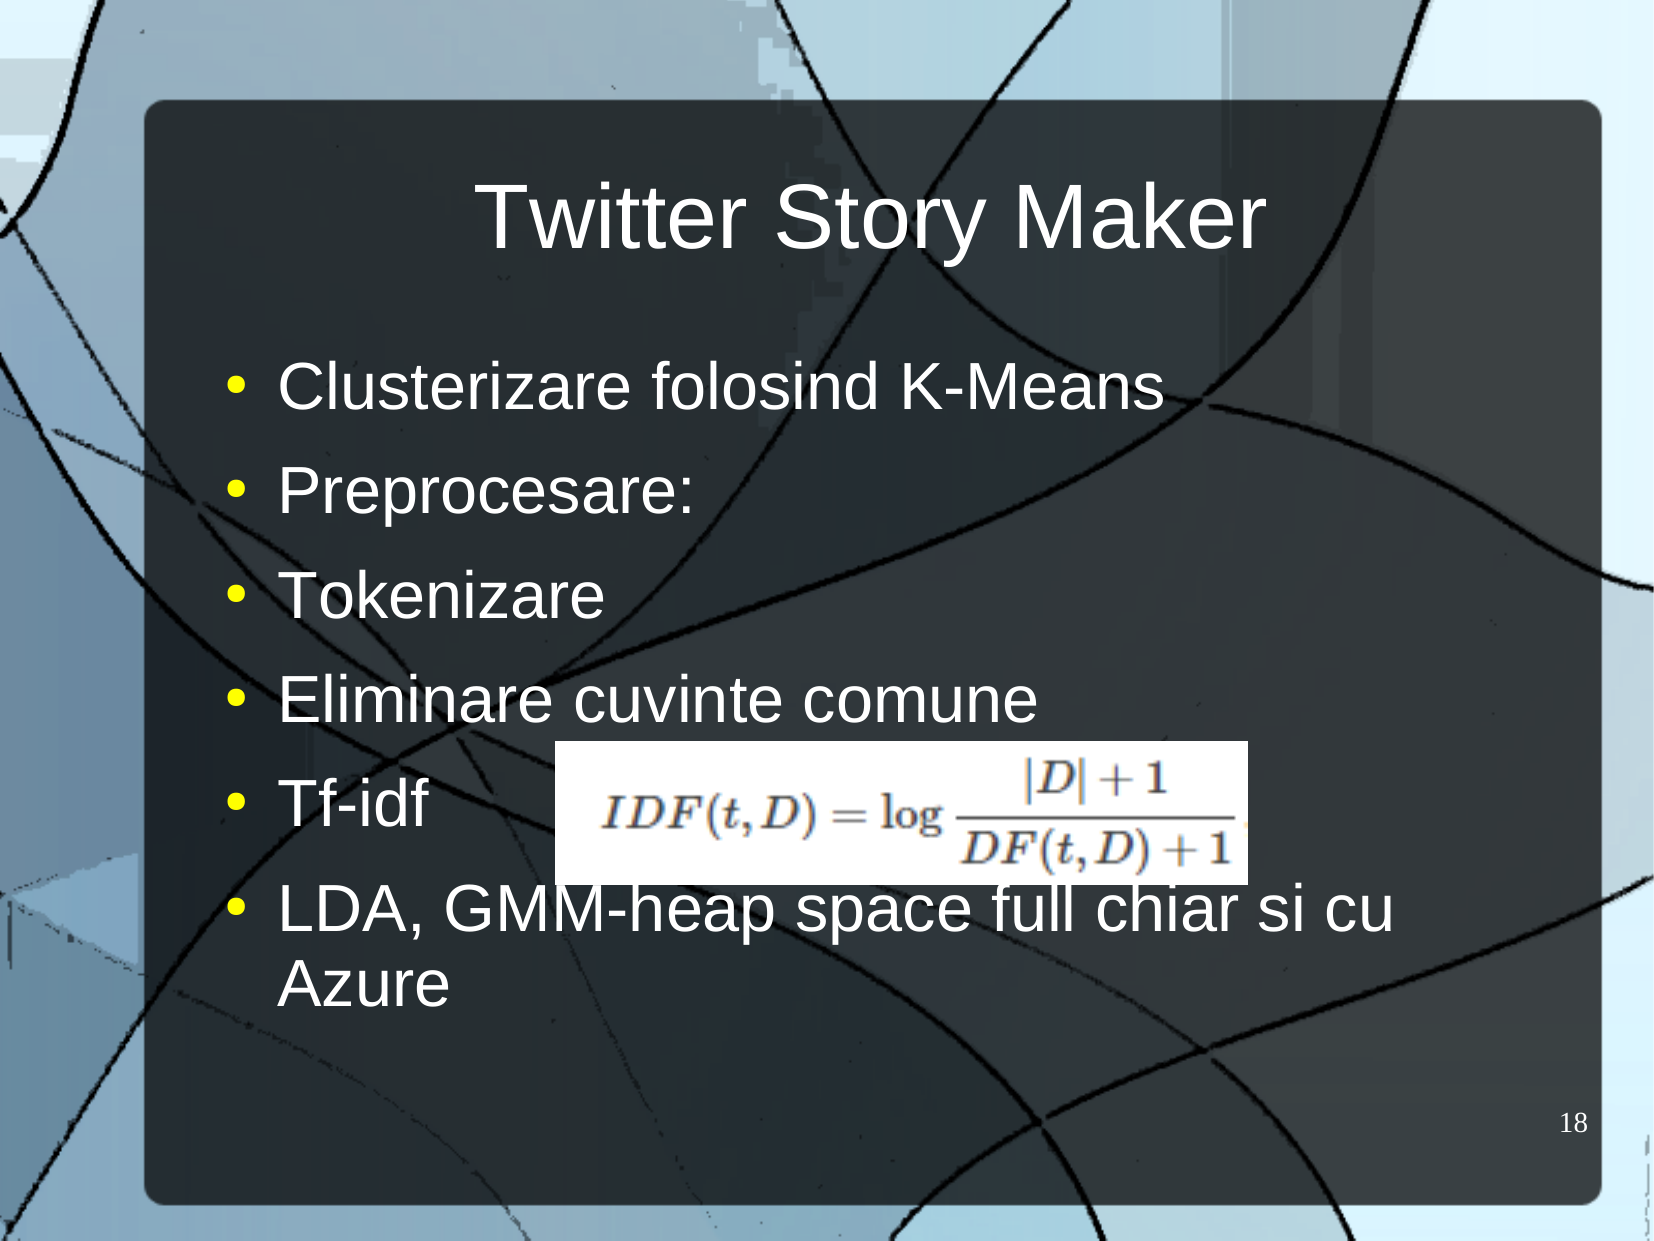

# Twitter Story Maker
Clusterizare folosind K-Means
Preprocesare:
Tokenizare
Eliminare cuvinte comune
Tf-idf
LDA, GMM-heap space full chiar si cu Azure
18